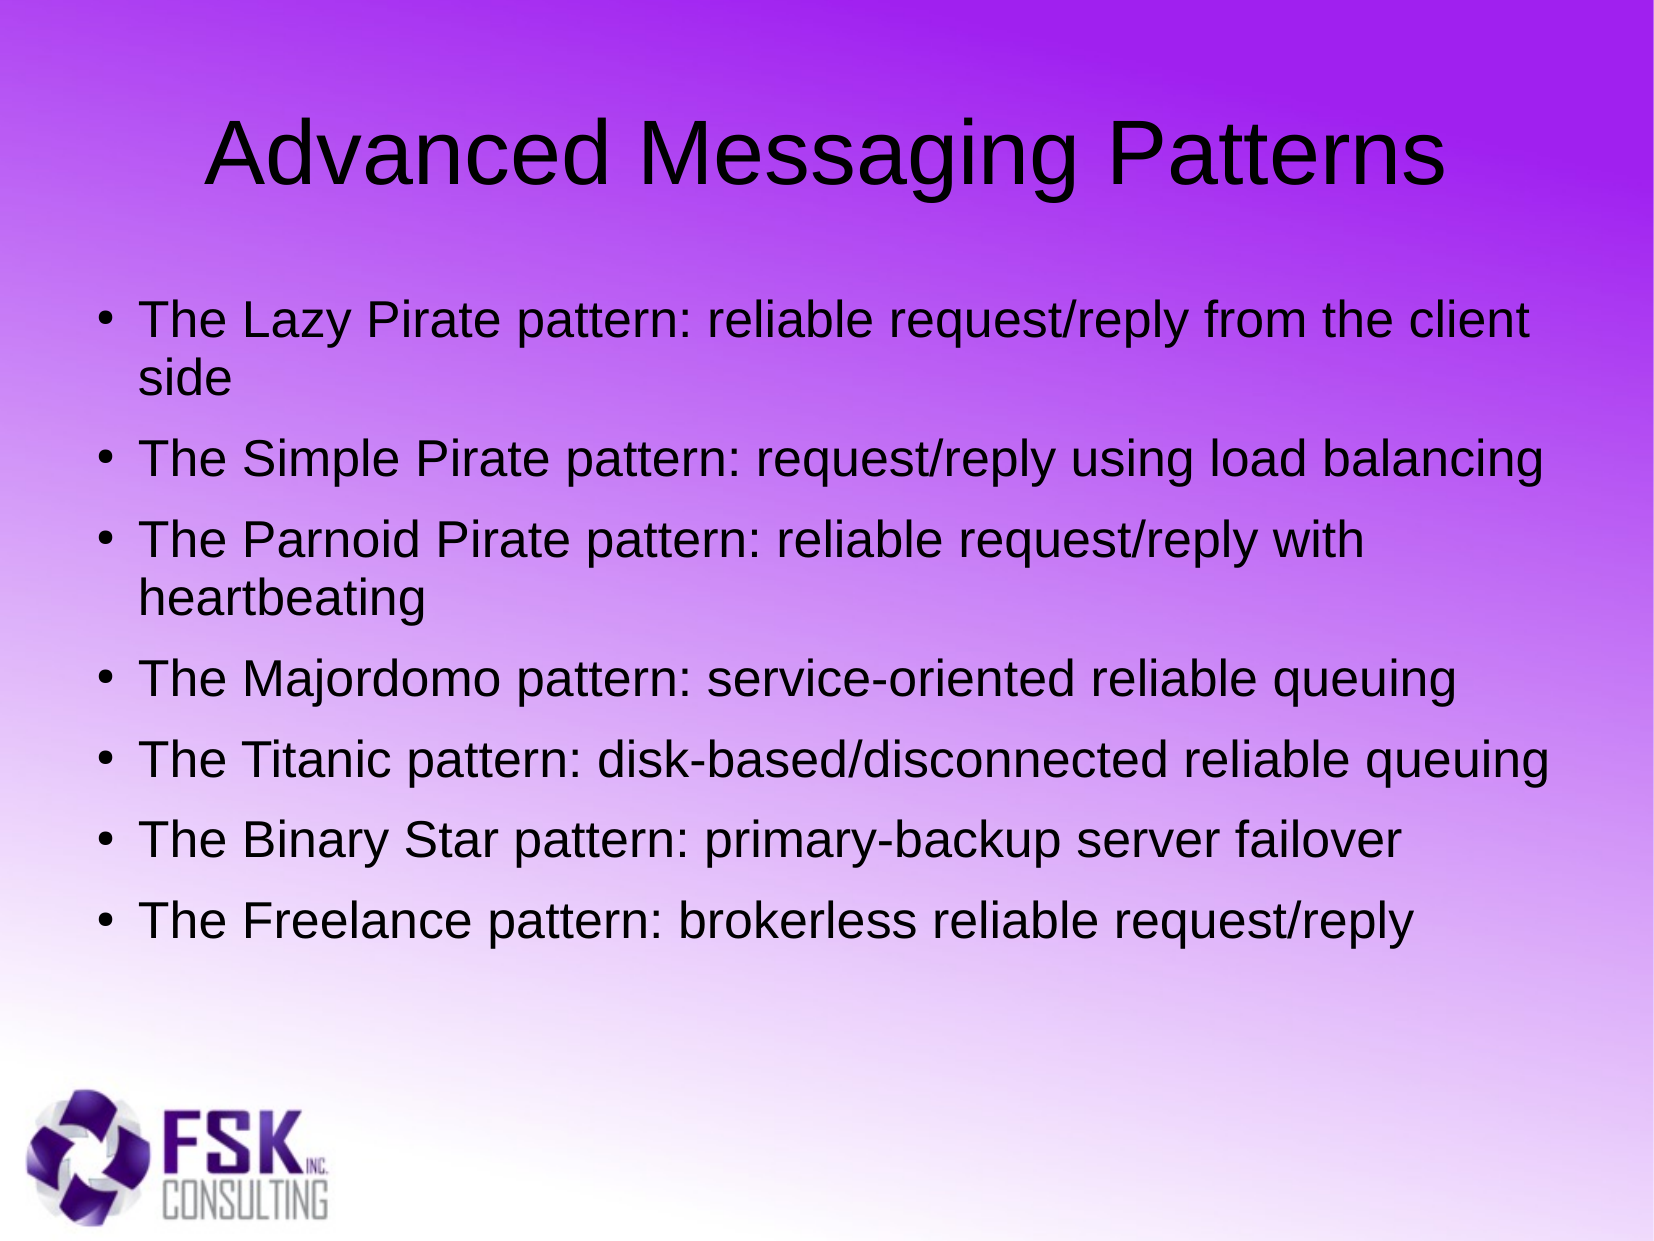

# Advanced Messaging Patterns
The Lazy Pirate pattern: reliable request/reply from the client side
The Simple Pirate pattern: request/reply using load balancing
The Parnoid Pirate pattern: reliable request/reply with heartbeating
The Majordomo pattern: service-oriented reliable queuing
The Titanic pattern: disk-based/disconnected reliable queuing
The Binary Star pattern: primary-backup server failover
The Freelance pattern: brokerless reliable request/reply